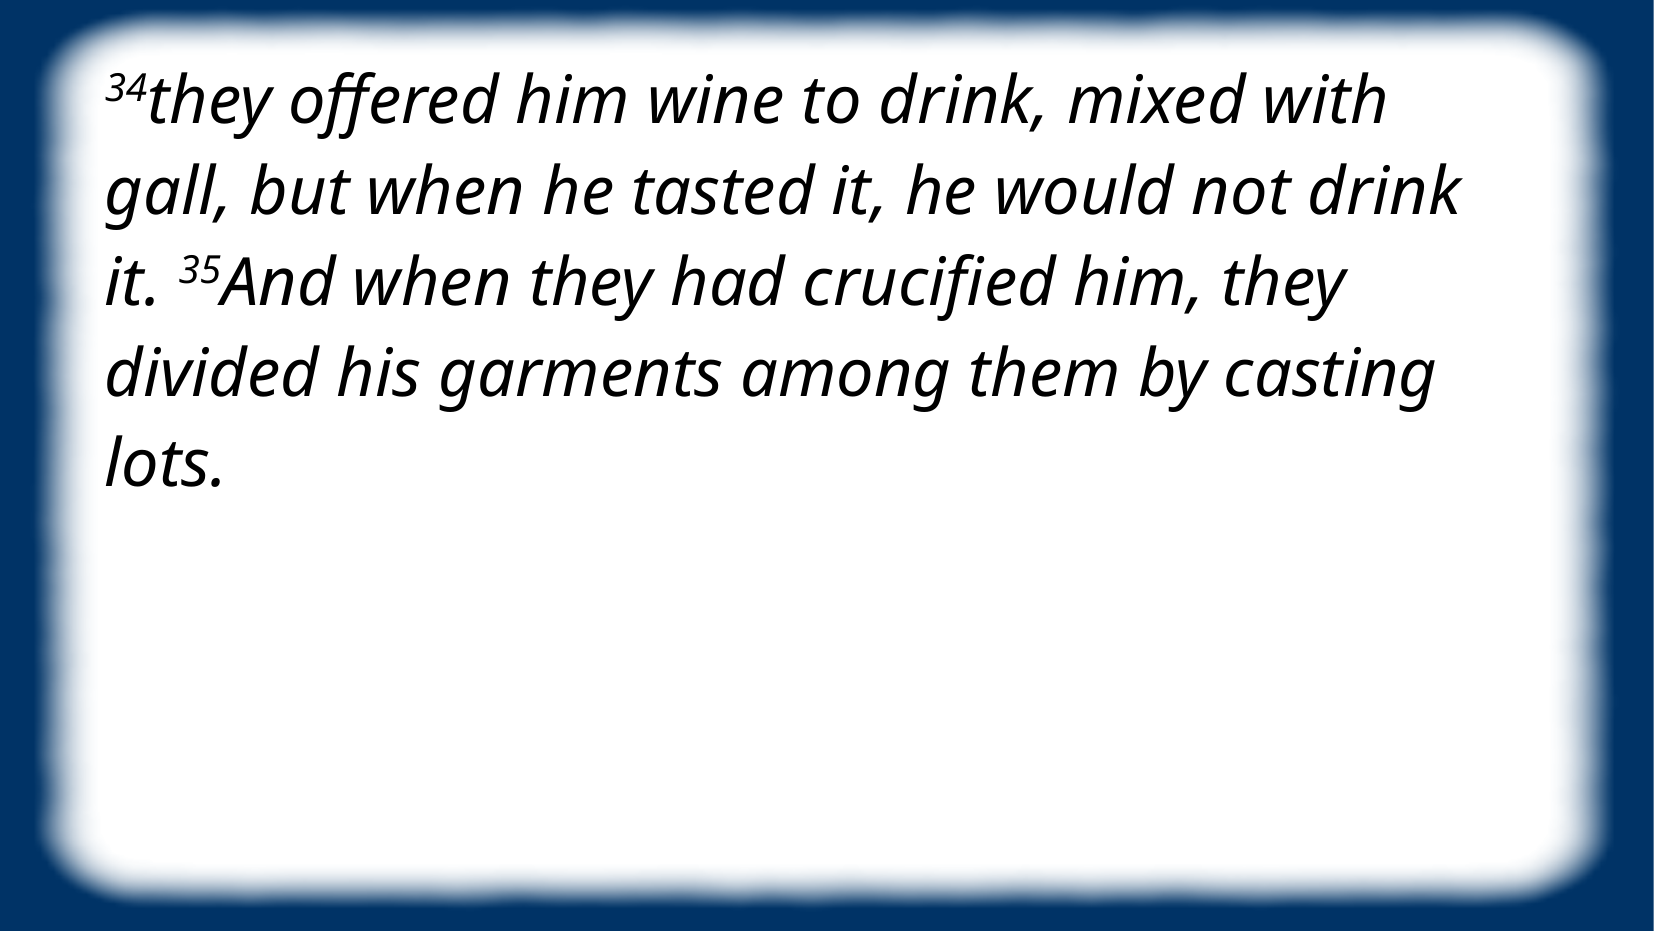

34they offered him wine to drink, mixed with gall, but when he tasted it, he would not drink it. 35And when they had crucified him, they divided his garments among them by casting lots.